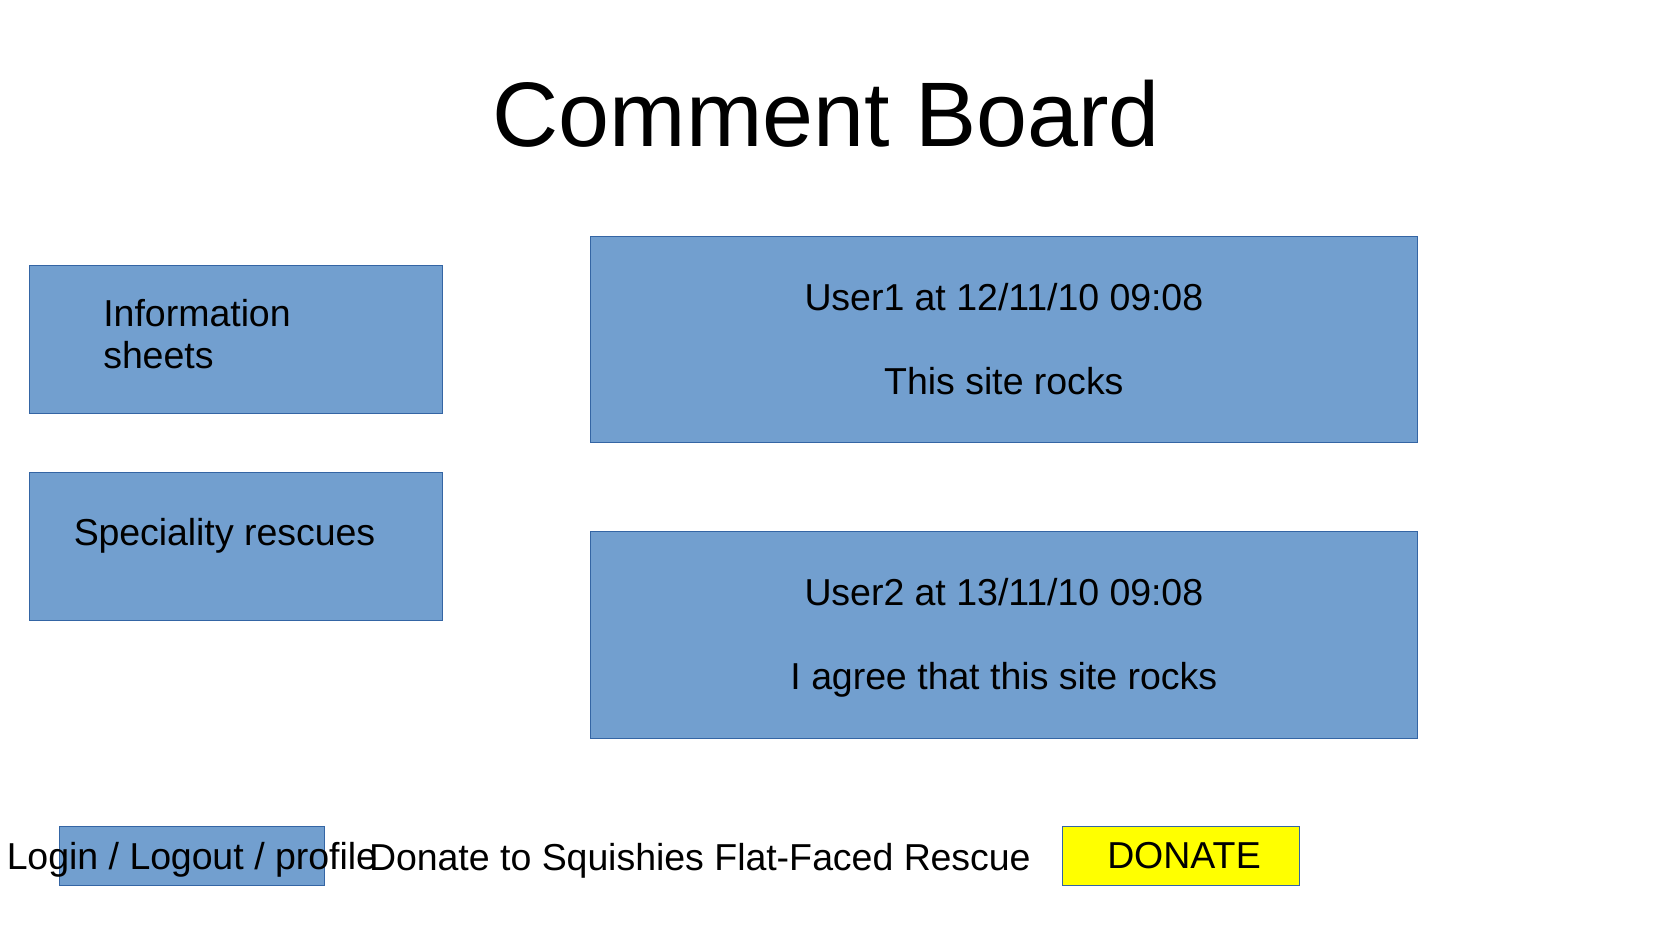

# Comment Board
User1 at 12/11/10 09:08
This site rocks
Information sheets
Speciality rescues
User2 at 13/11/10 09:08
I agree that this site rocks
Login / Logout / profile
DONATE
Donate to Squishies Flat-Faced Rescue